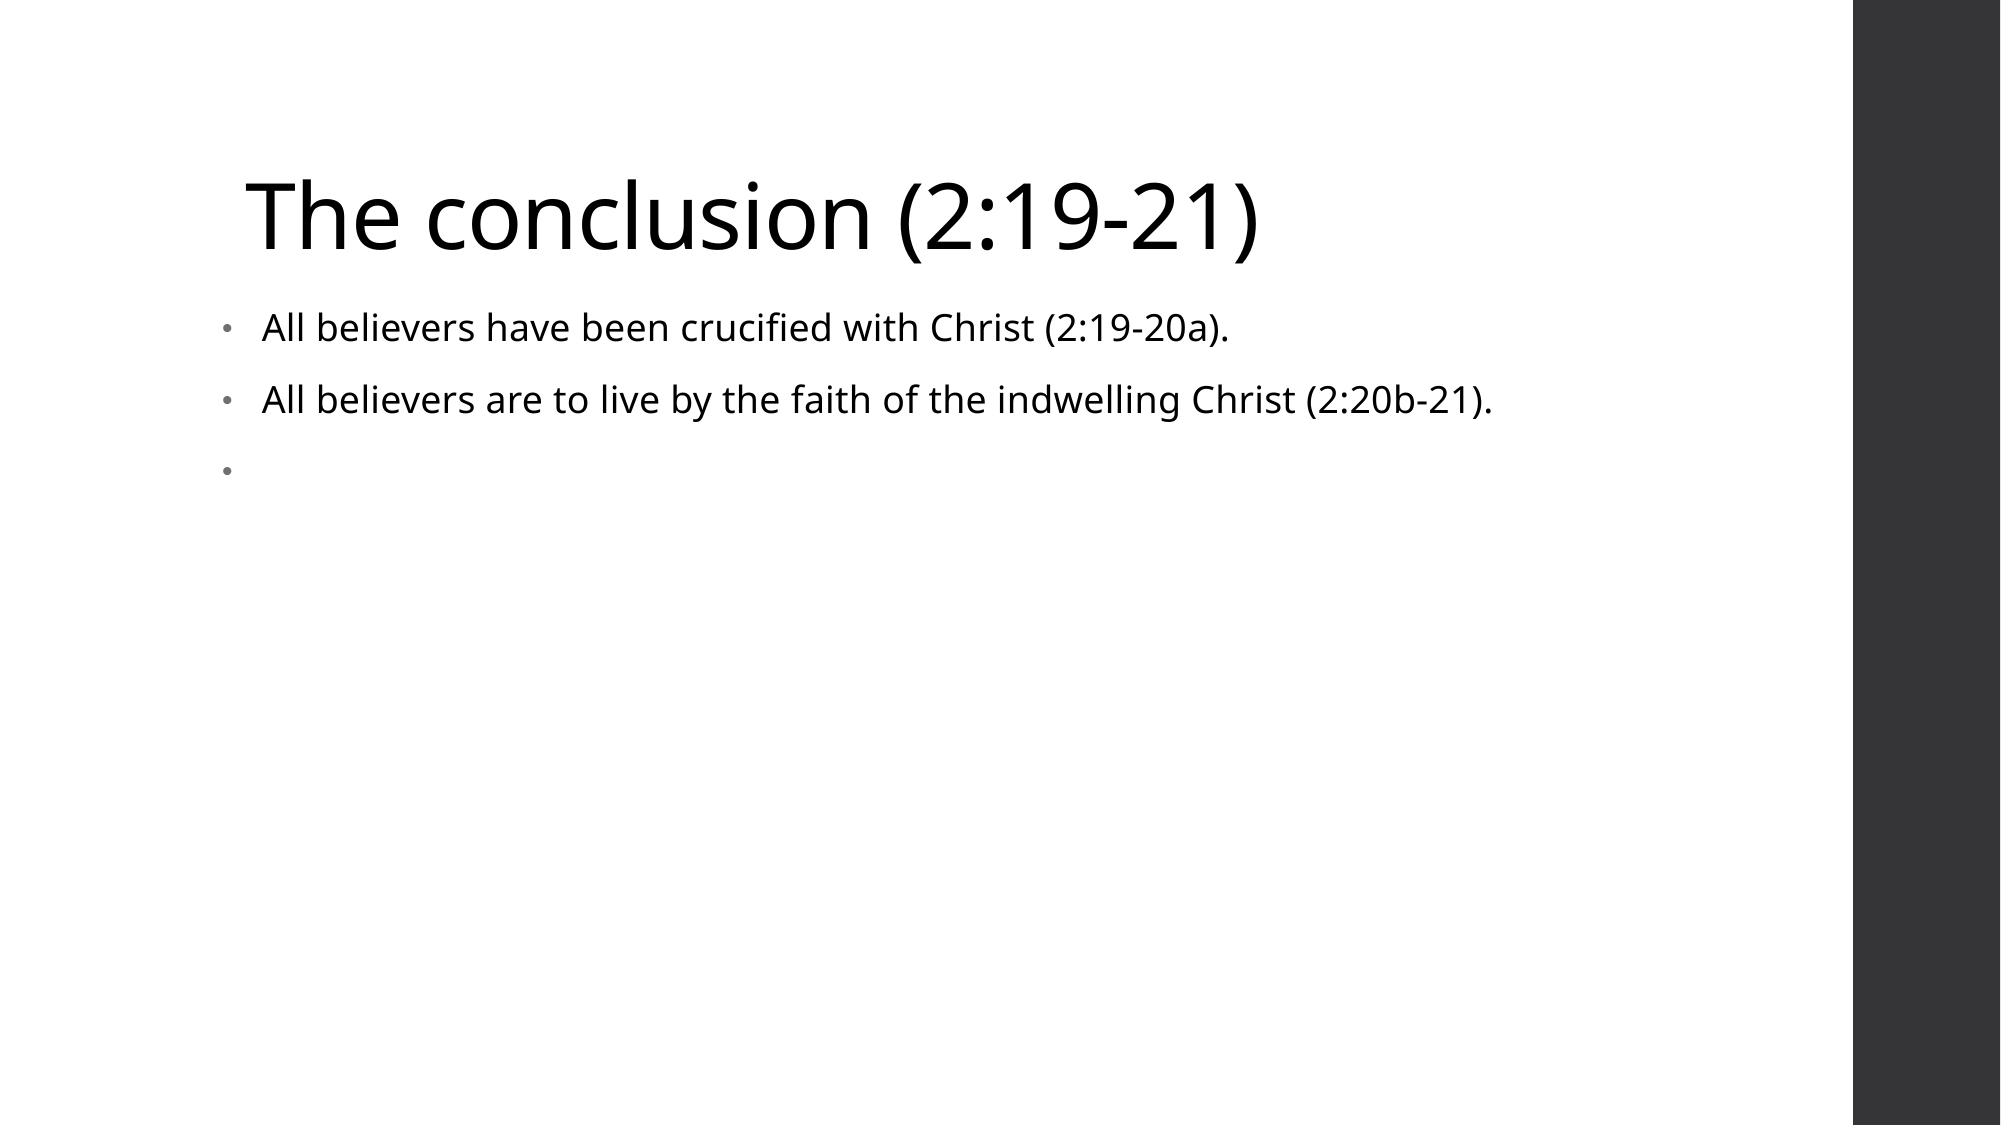

# The conclusion (2:19-21)
 All believers have been crucified with Christ (2:19-20a).
 All believers are to live by the faith of the indwelling Christ (2:20b-21).